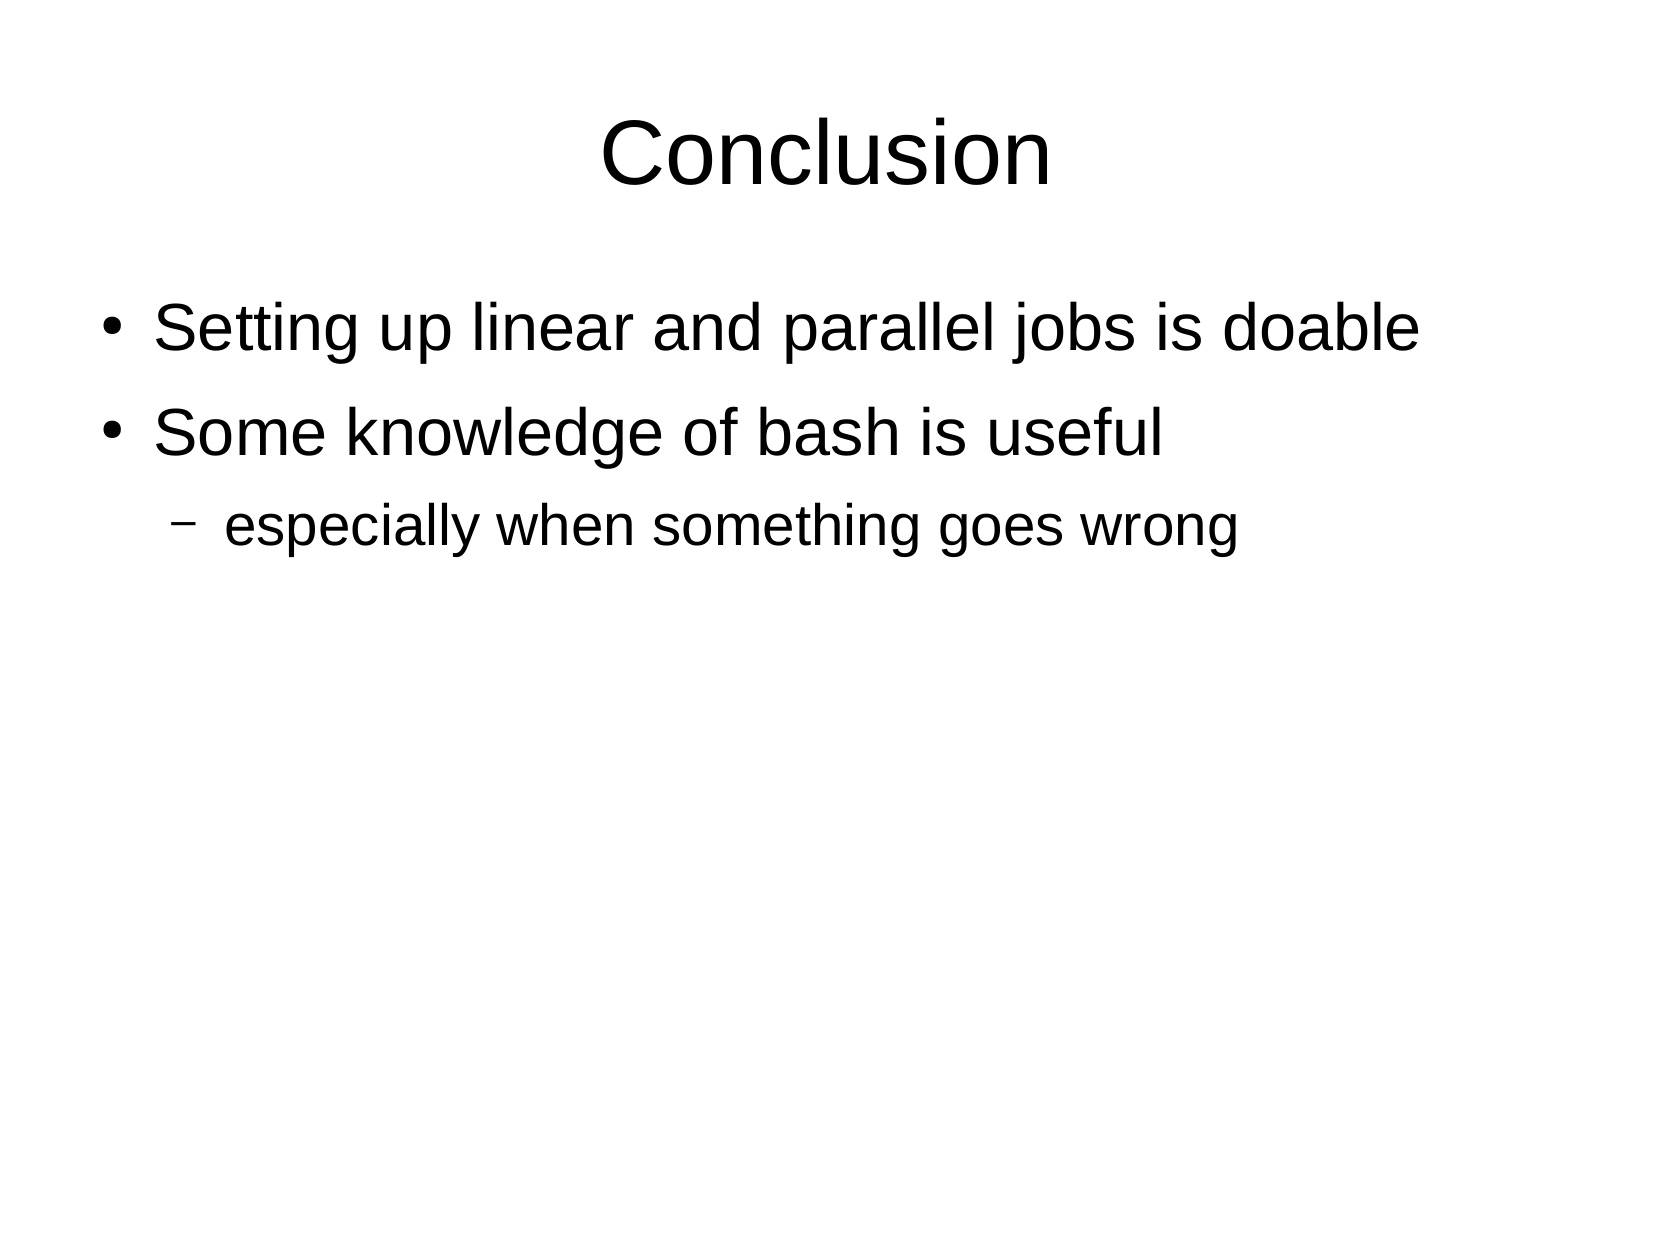

# Conclusion
Setting up linear and parallel jobs is doable
Some knowledge of bash is useful
especially when something goes wrong